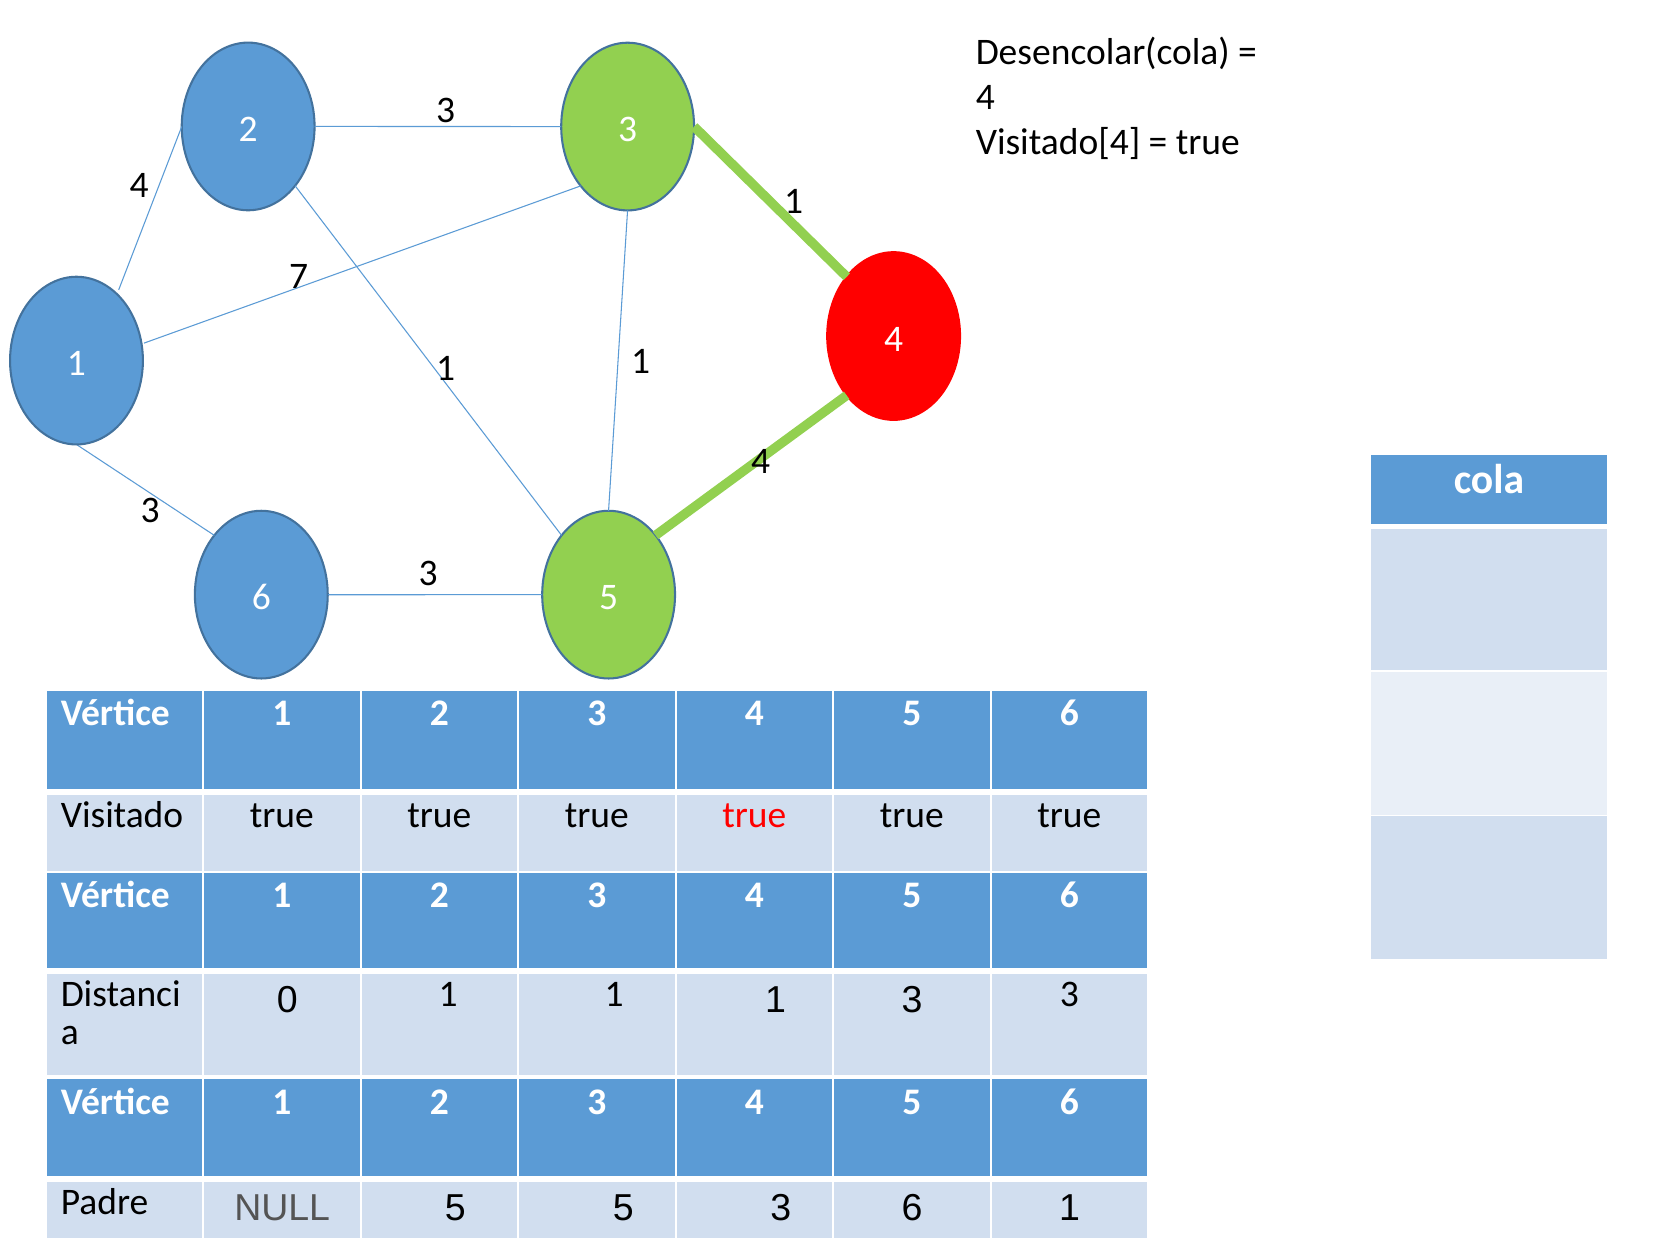

Desencolar(cola) = 4
Visitado[4] = true
2
3
3
4
1
7
4
1
1
1
4
| cola |
| --- |
| |
| |
| |
3
6
5
3
| Vértice | 1 | 2 | 3 | 4 | 5 | 6 |
| --- | --- | --- | --- | --- | --- | --- |
| Visitado | true | true | true | true | true | true |
| Vértice | 1 | 2 | 3 | 4 | 5 | 6 |
| --- | --- | --- | --- | --- | --- | --- |
| Distancia | 0 | 1 | 1 | 1 | 3 | 3 |
| Vértice | 1 | 2 | 3 | 4 | 5 | 6 |
| --- | --- | --- | --- | --- | --- | --- |
| Padre | NULL | 5 | 5 | 3 | 6 | 1 |